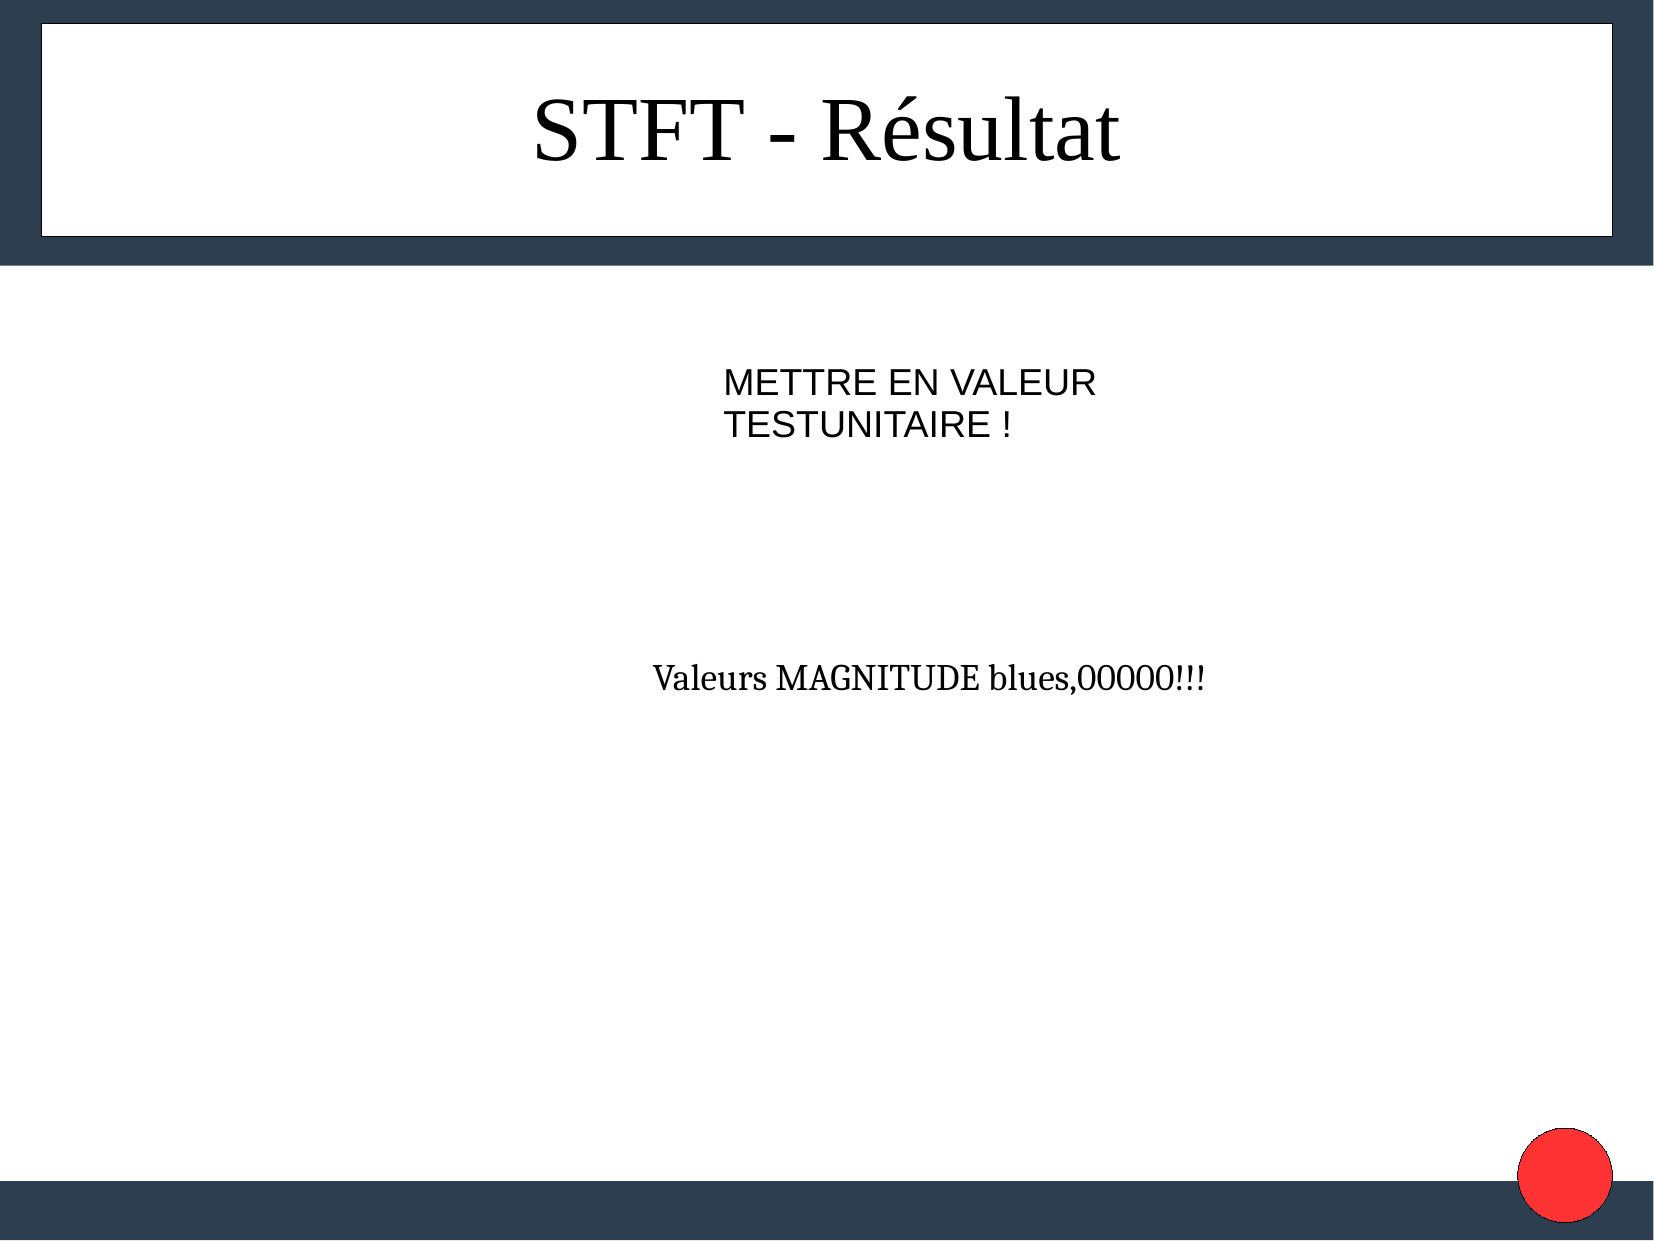

STFT - Résultat
METTRE EN VALEUR TESTUNITAIRE !
Valeurs MAGNITUDE blues,00000!!!